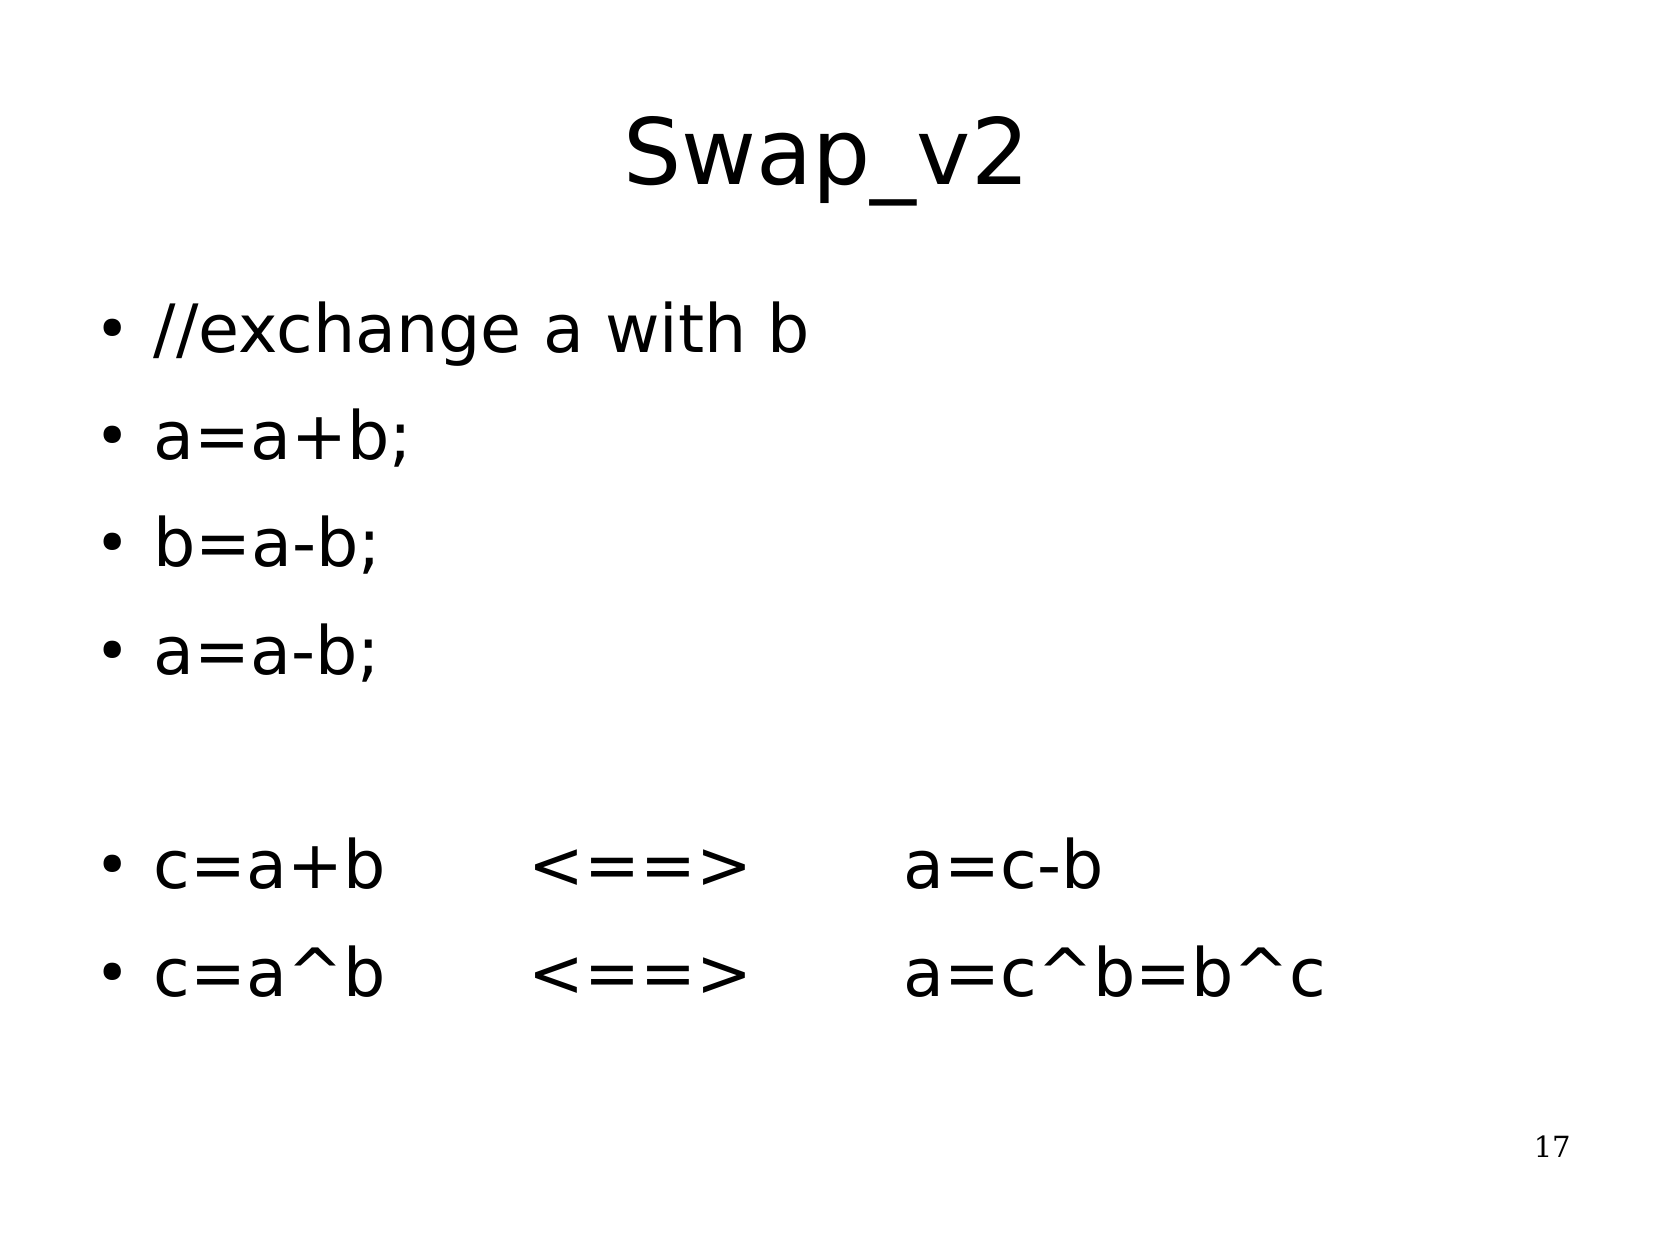

# Swap_v2
//exchange a with b
a=a+b;
b=a-b;
a=a-b;
c=a+b		<==>			a=c-b
c=a^b		<==>			a=c^b=b^c
17